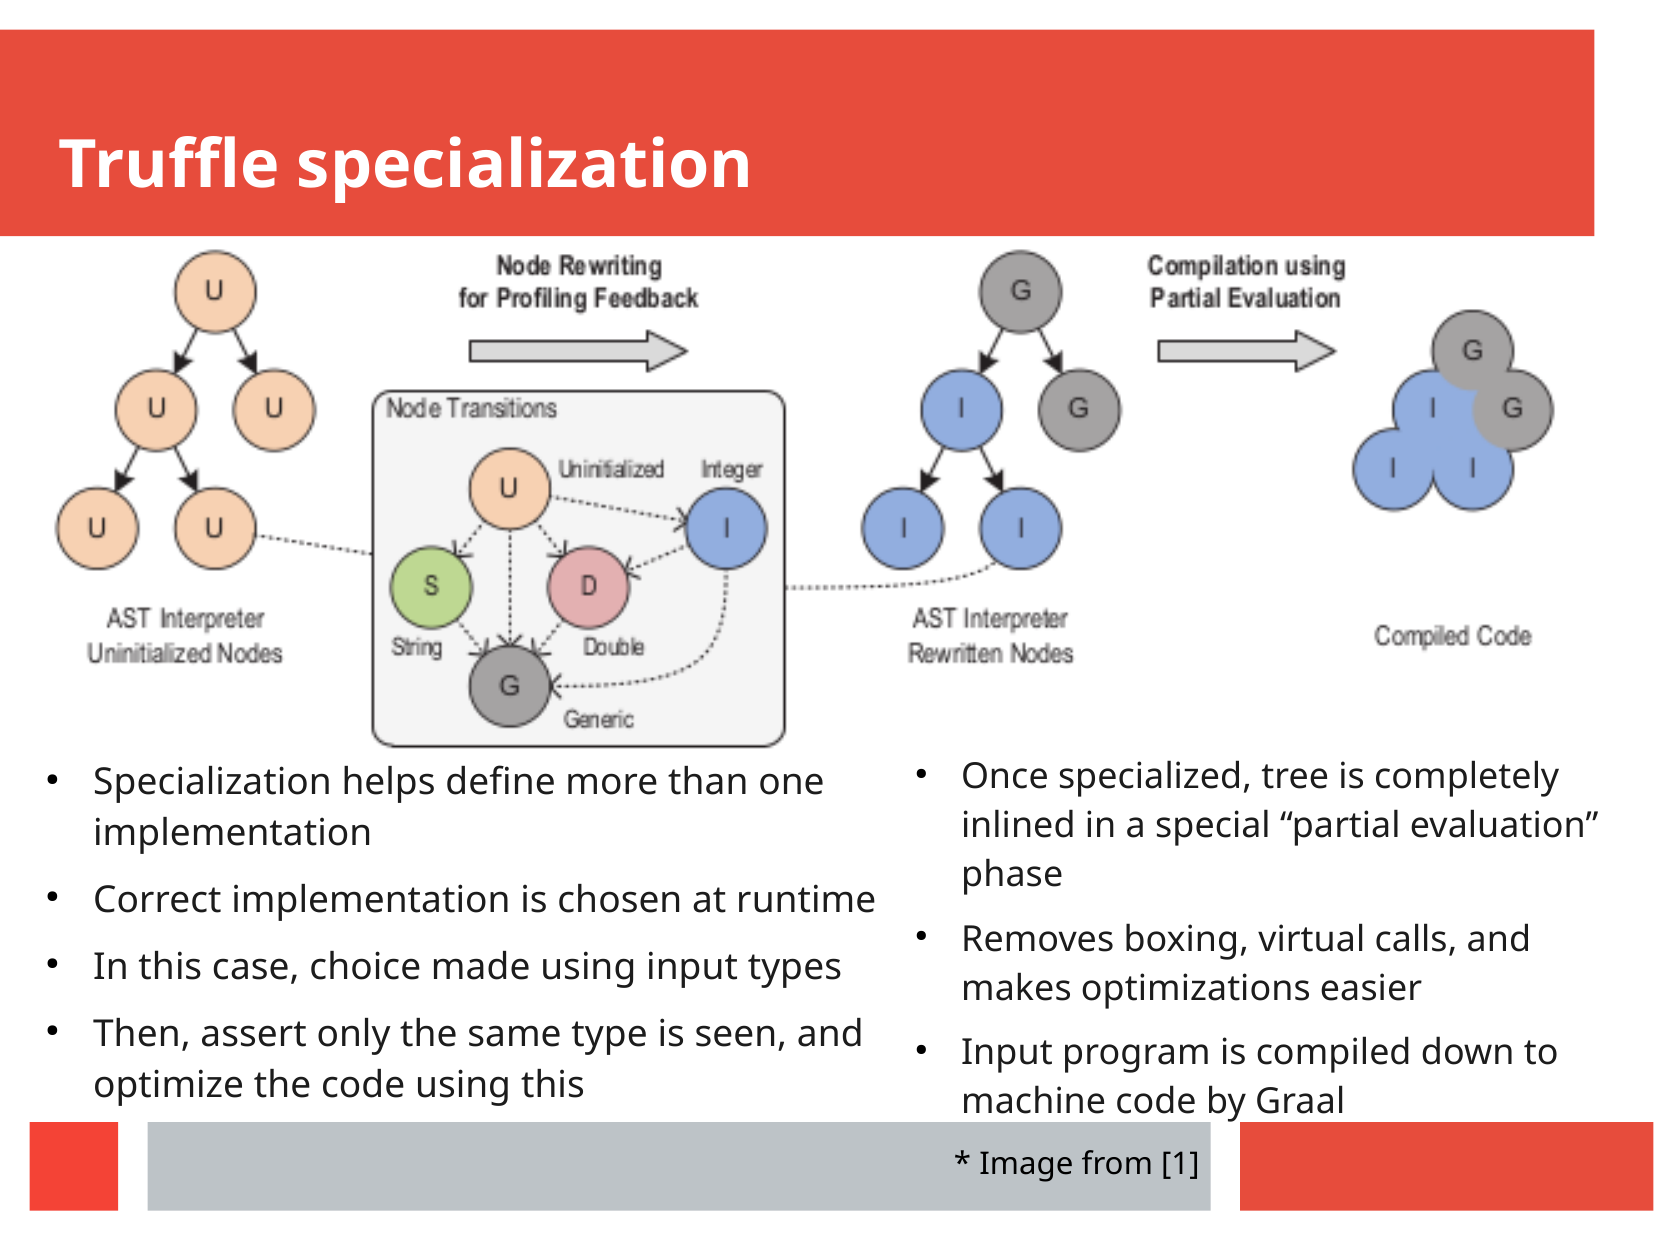

# Truffle specialization
Once specialized, tree is completely inlined in a special “partial evaluation” phase
Removes boxing, virtual calls, and makes optimizations easier
Input program is compiled down to machine code by Graal
Specialization helps define more than one implementation
Correct implementation is chosen at runtime
In this case, choice made using input types
Then, assert only the same type is seen, and optimize the code using this
* Image from [1]